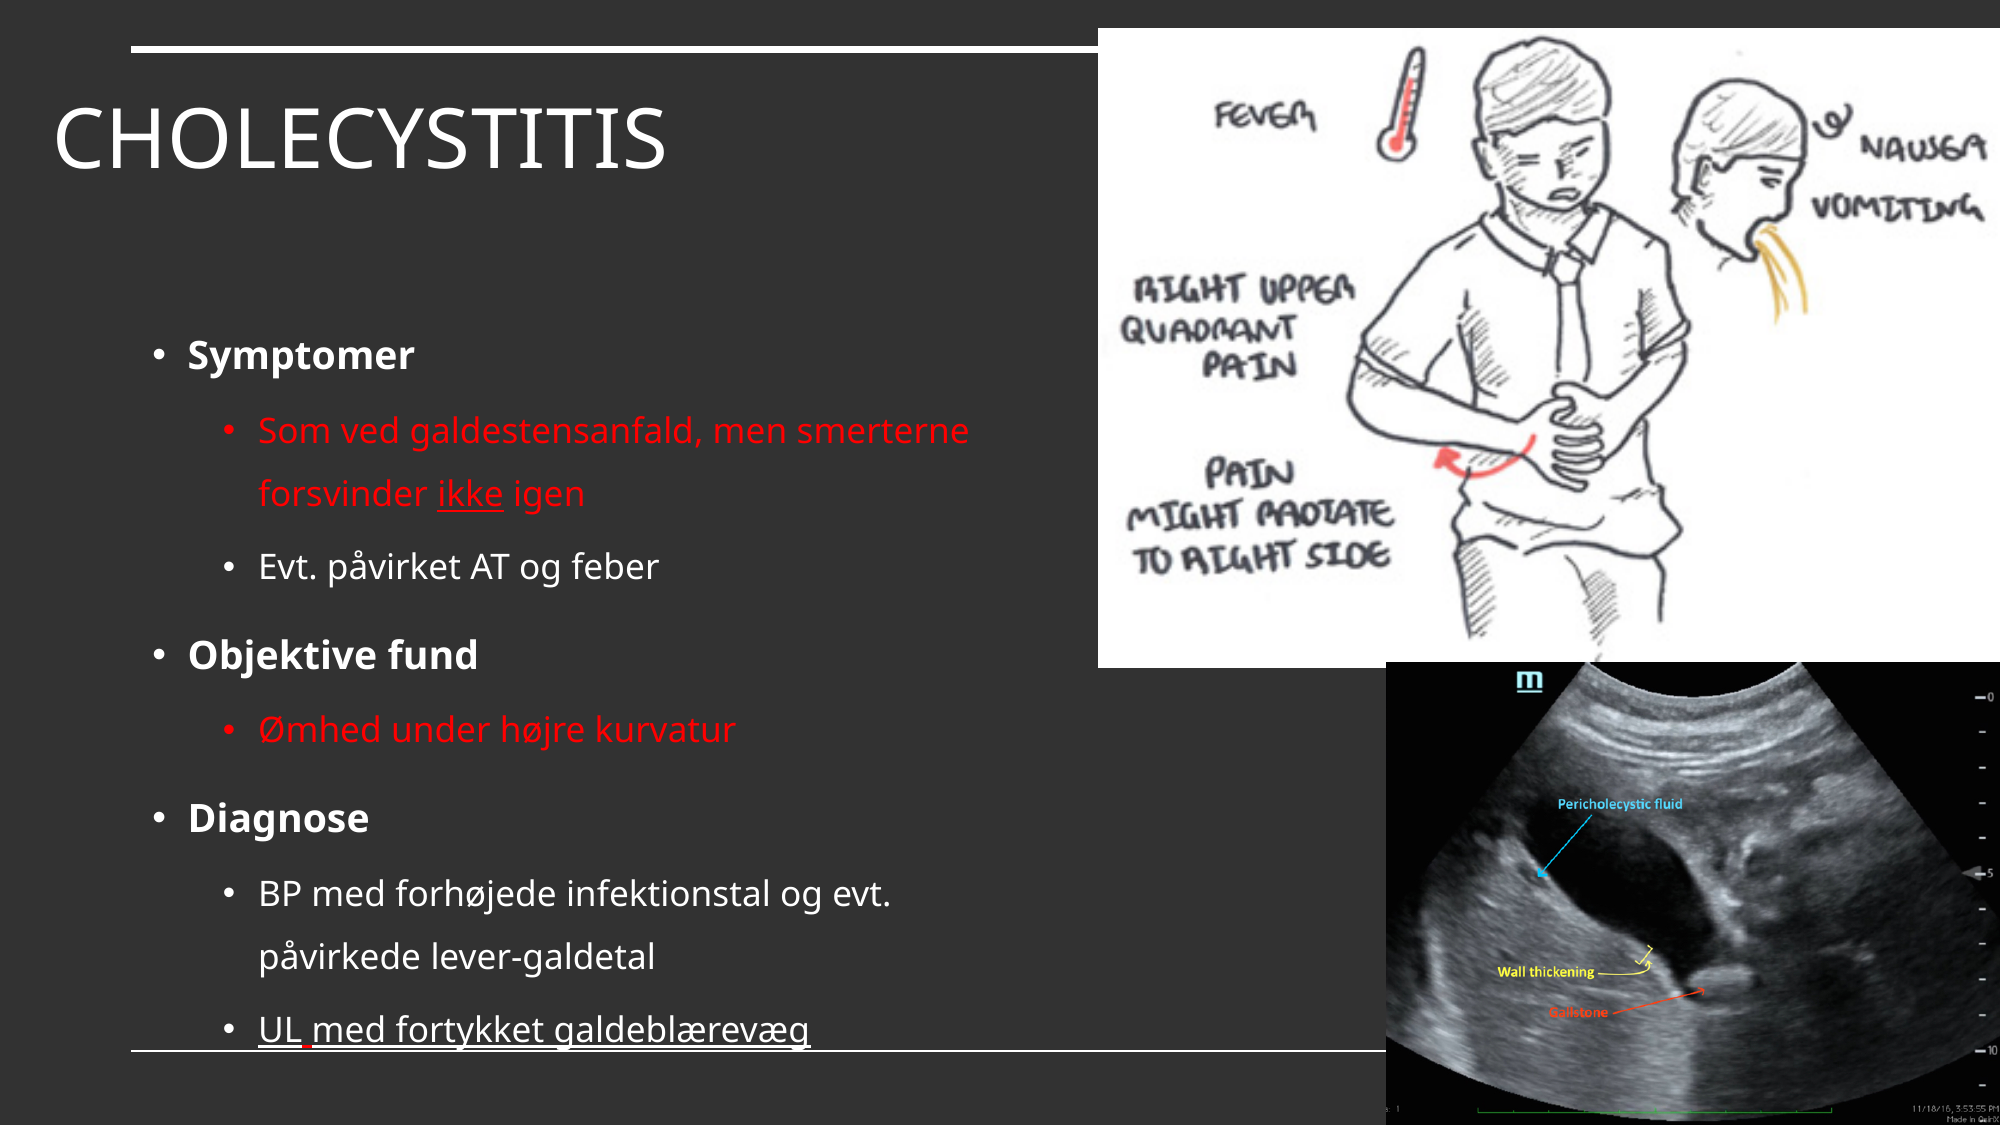

# Cholecystitis
Symptomer
Som ved galdestensanfald, men smerterne forsvinder ikke igen
Evt. påvirket AT og feber
Objektive fund
Ømhed under højre kurvatur
Diagnose
BP med forhøjede infektionstal og evt. påvirkede lever-galdetal
UL med fortykket galdeblærevæg